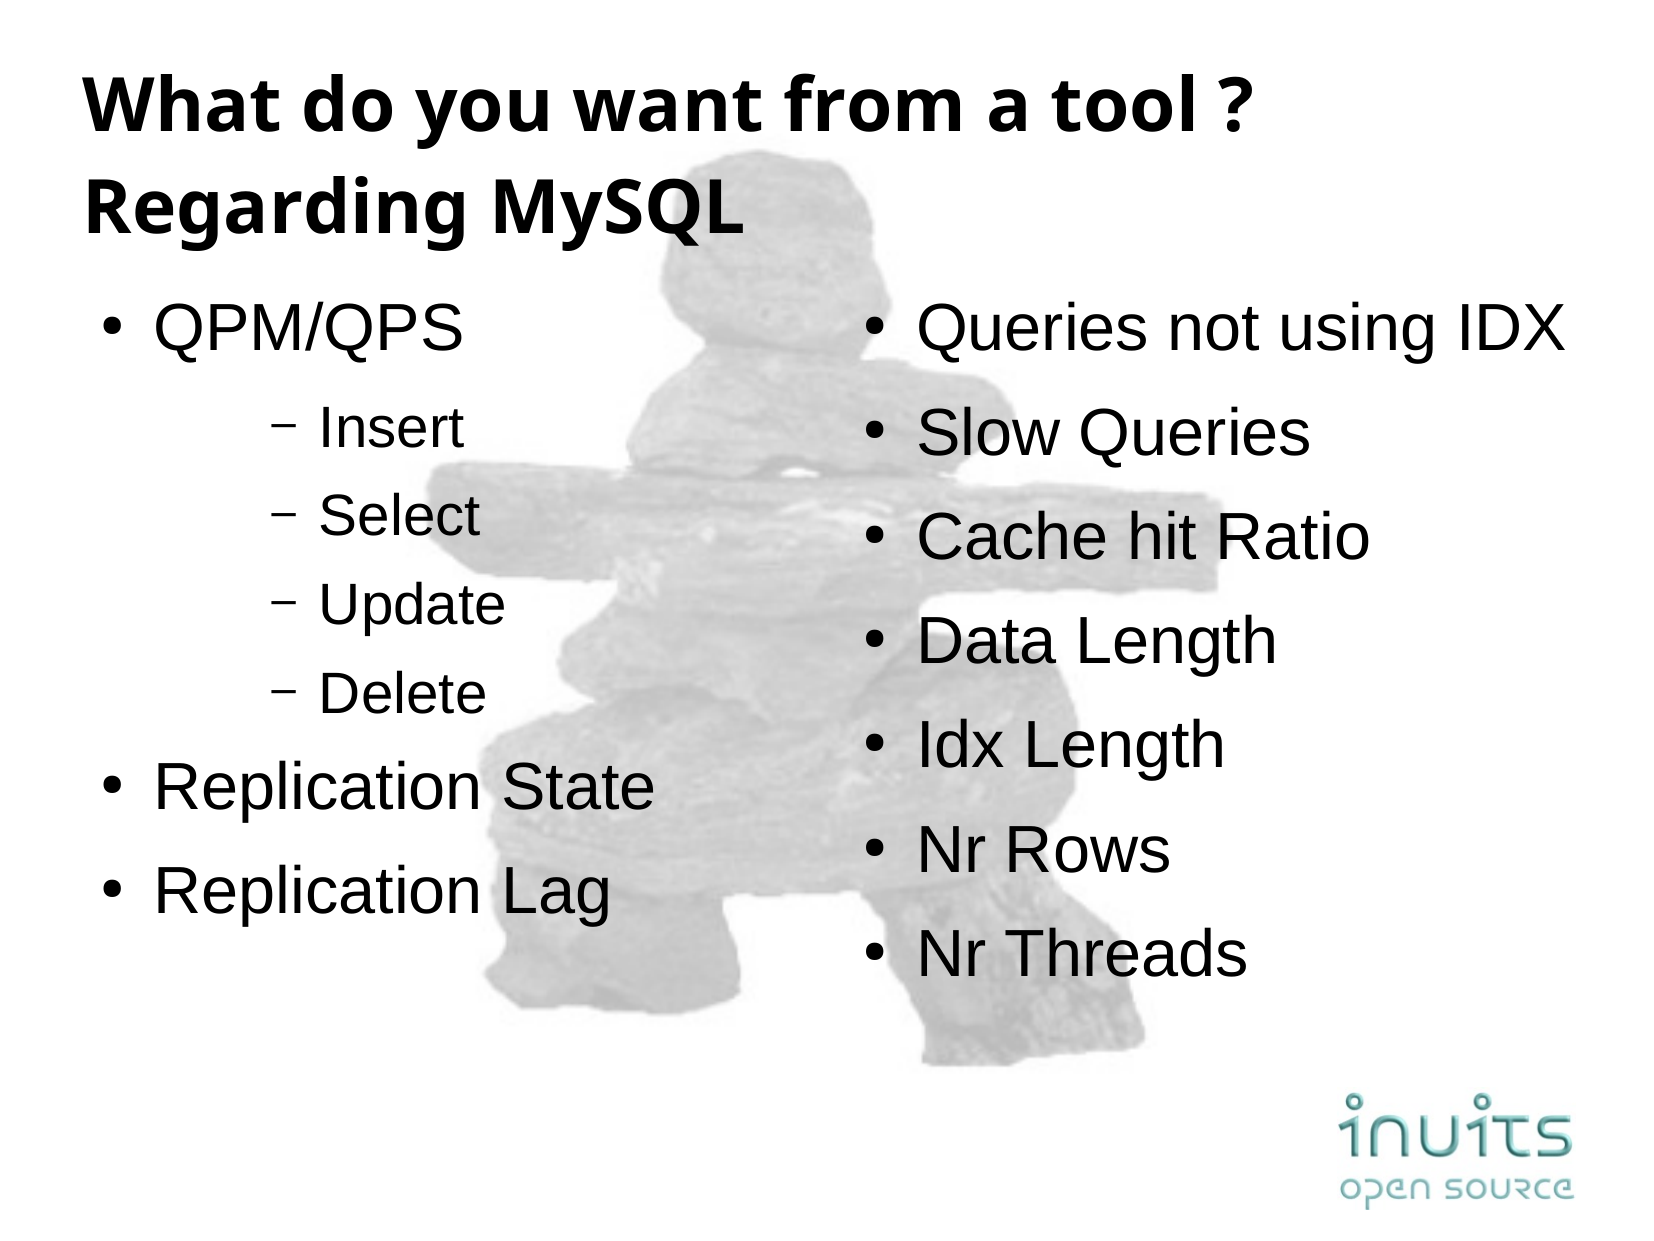

# What do you want from a tool ? Regarding MySQL
QPM/QPS
Insert
Select
Update
Delete
Replication State
Replication Lag
Queries not using IDX
Slow Queries
Cache hit Ratio
Data Length
Idx Length
Nr Rows
Nr Threads
14